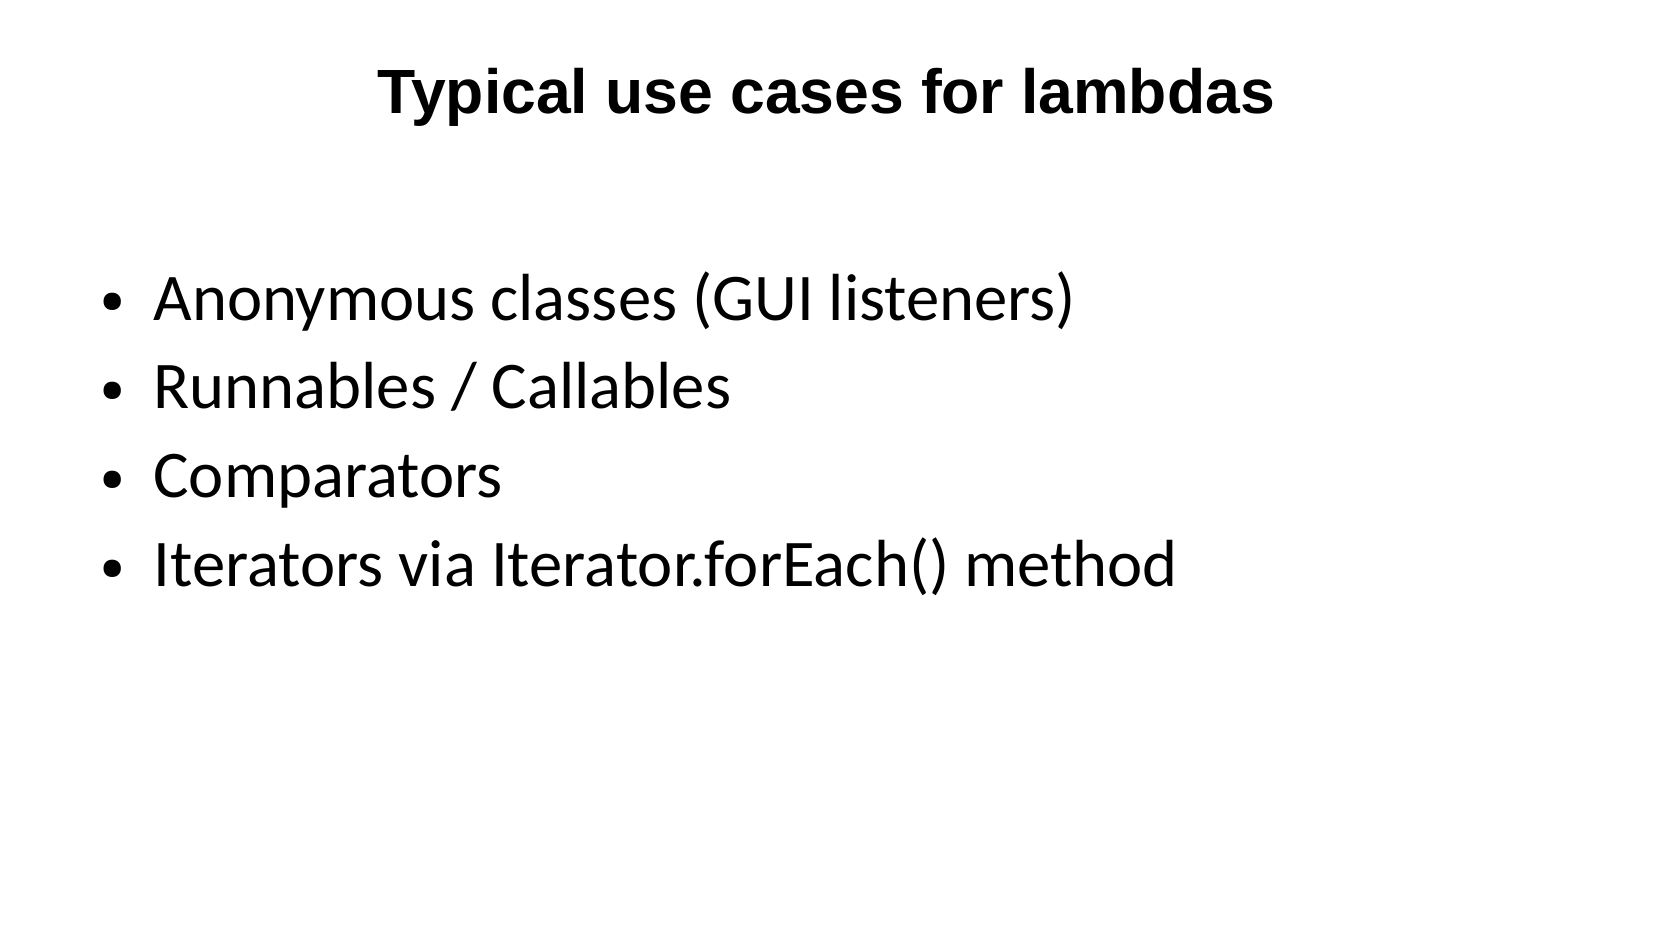

# Typical use cases for lambdas
Anonymous classes (GUI listeners)
Runnables / Callables
Comparators
Iterators via Iterator.forEach() method